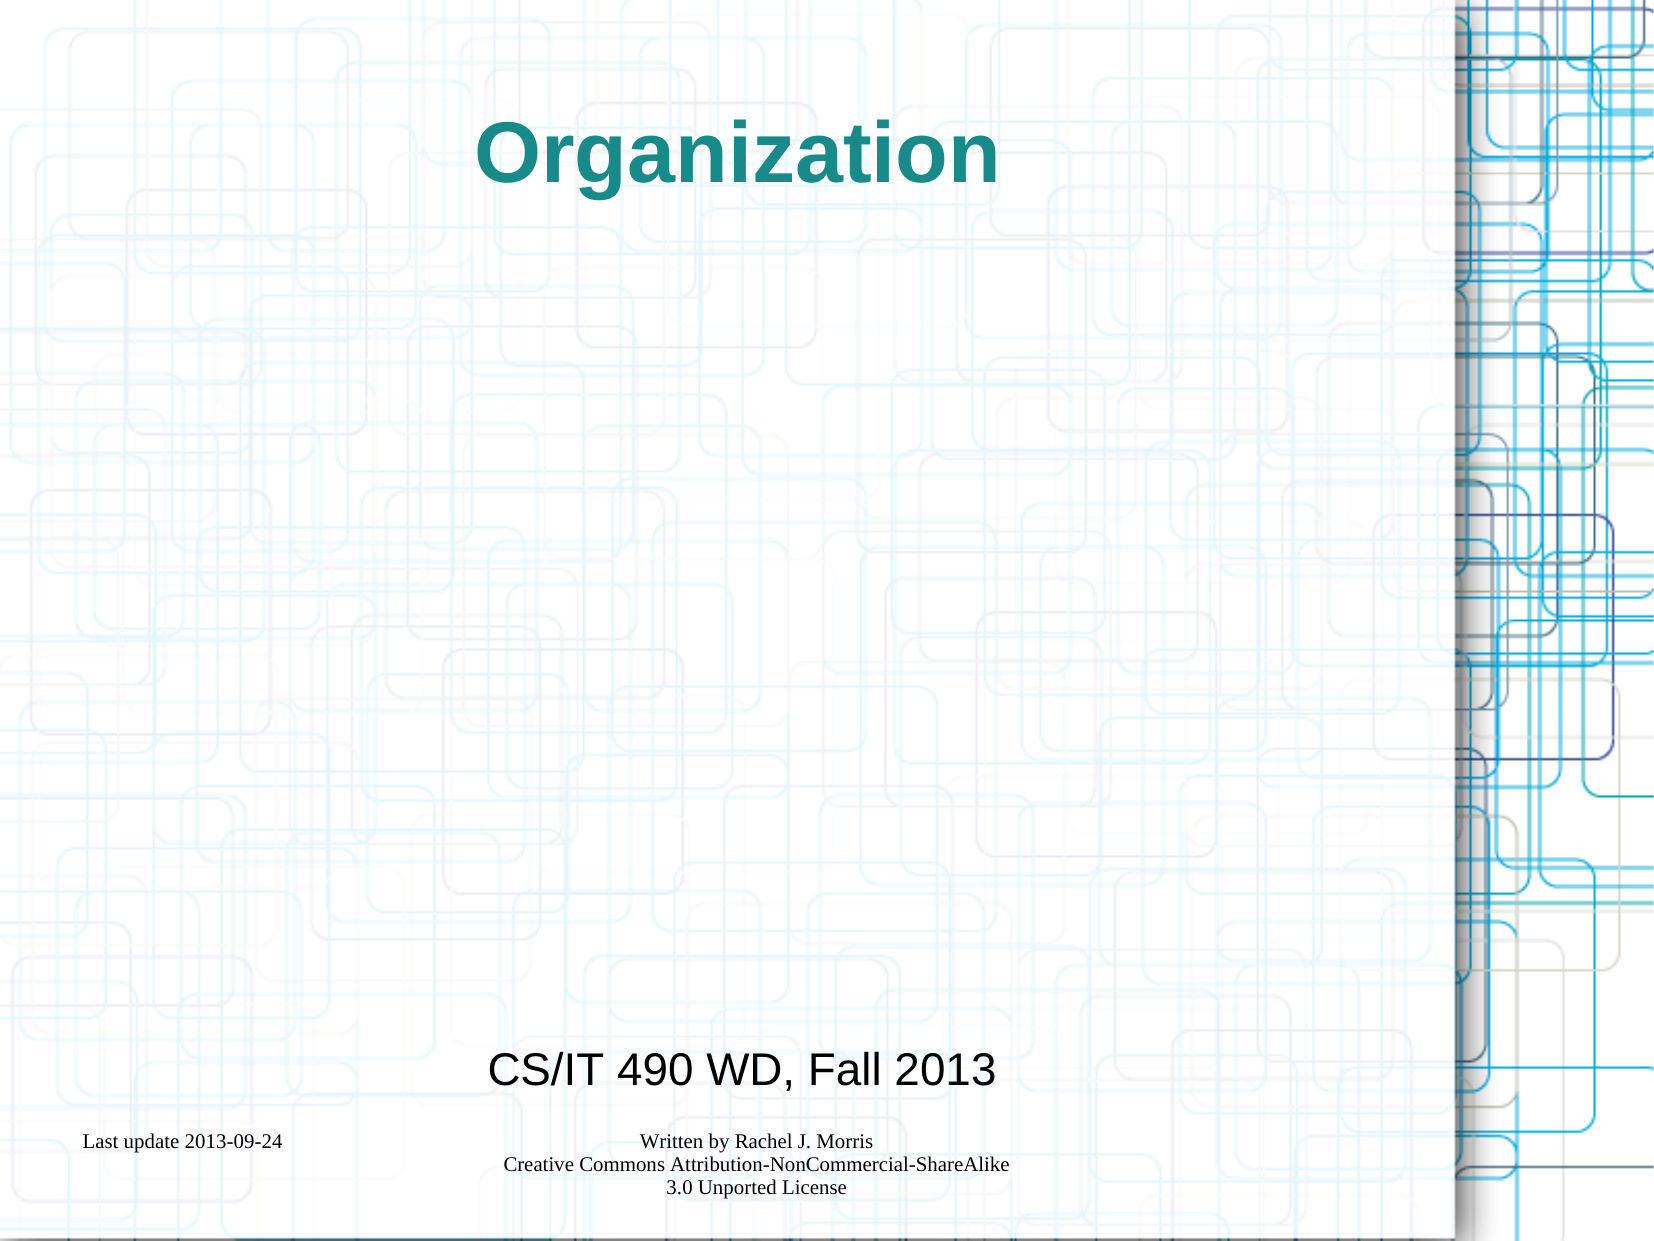

# Organization
CS/IT 490 WD, Fall 2013